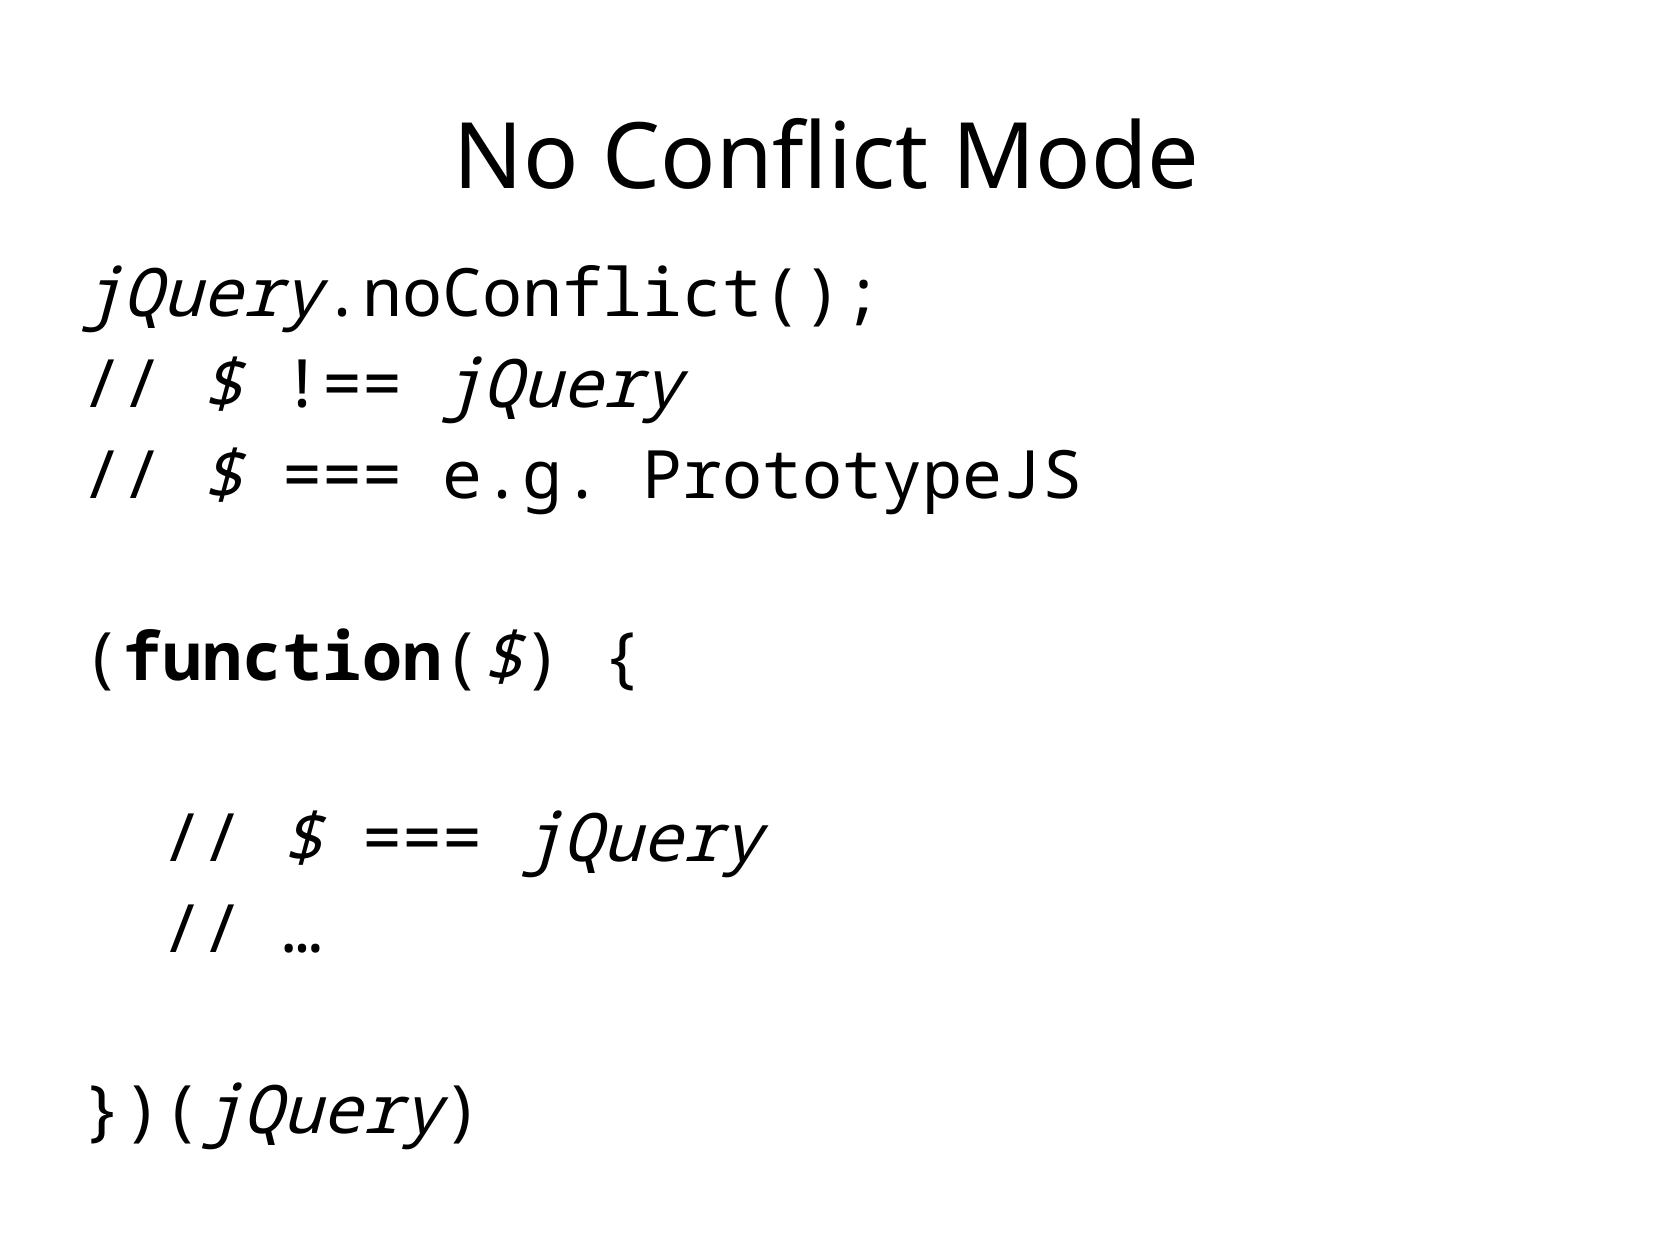

# No Conflict Mode
jQuery.noConflict();
// $ !== jQuery
// $ === e.g. PrototypeJS
(function($) {
 // $ === jQuery
 // …
})(jQuery)